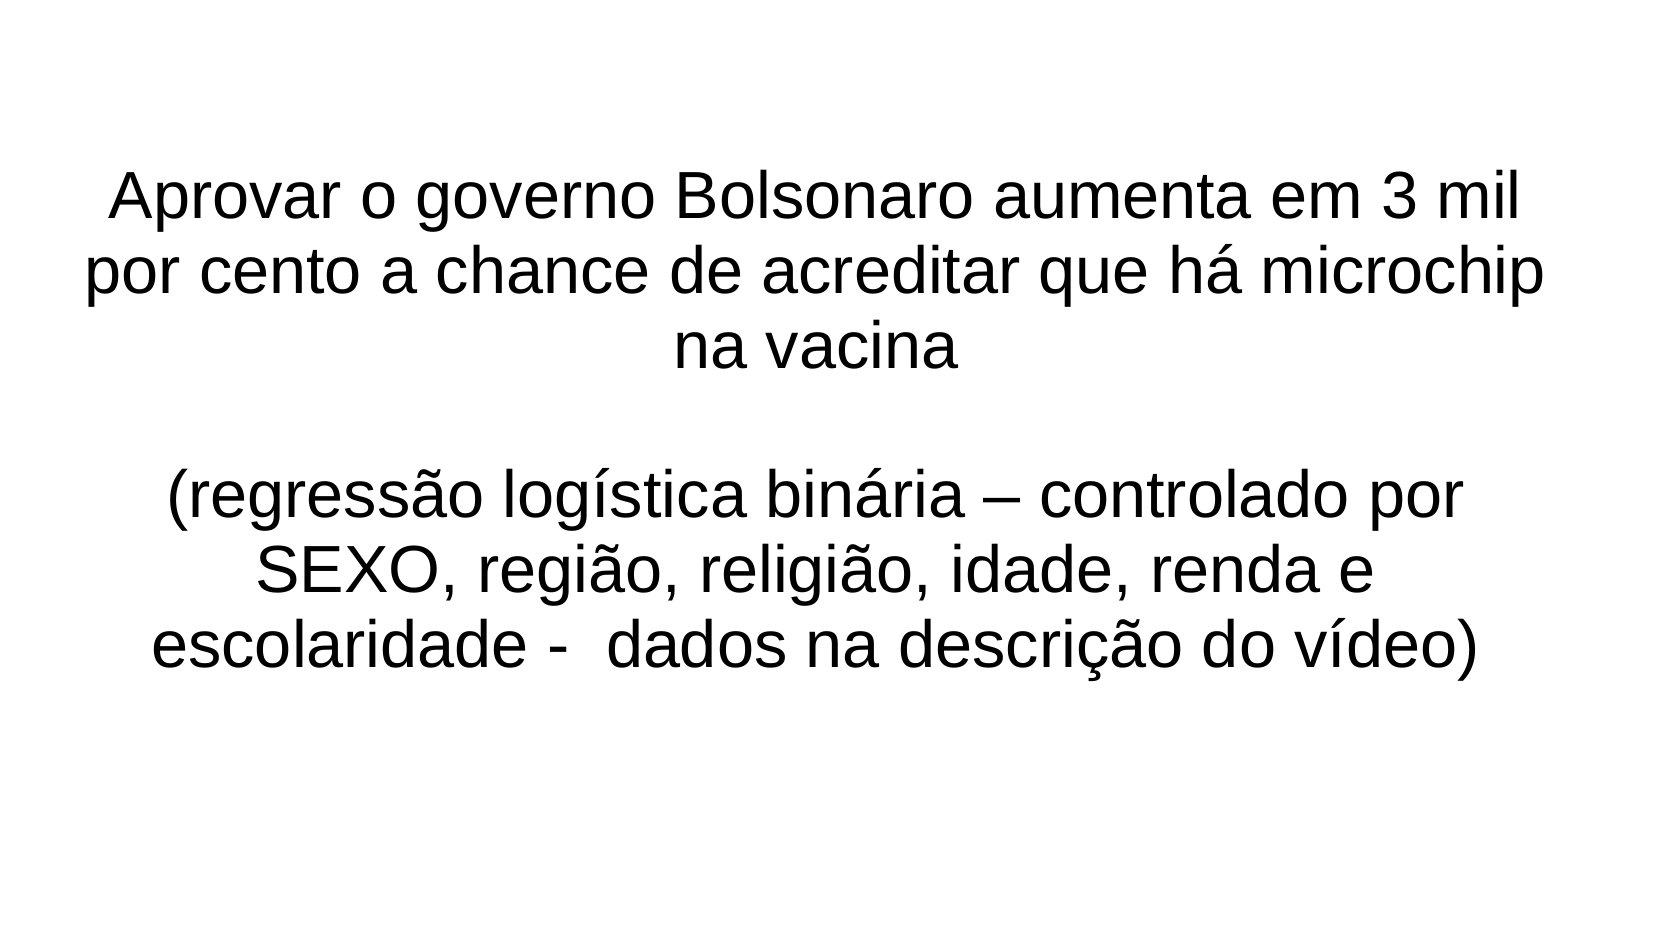

# Aprovar o governo Bolsonaro aumenta em 3 mil por cento a chance de acreditar que há microchip na vacina
(regressão logística binária – controlado por SEXO, região, religião, idade, renda e escolaridade - dados na descrição do vídeo)